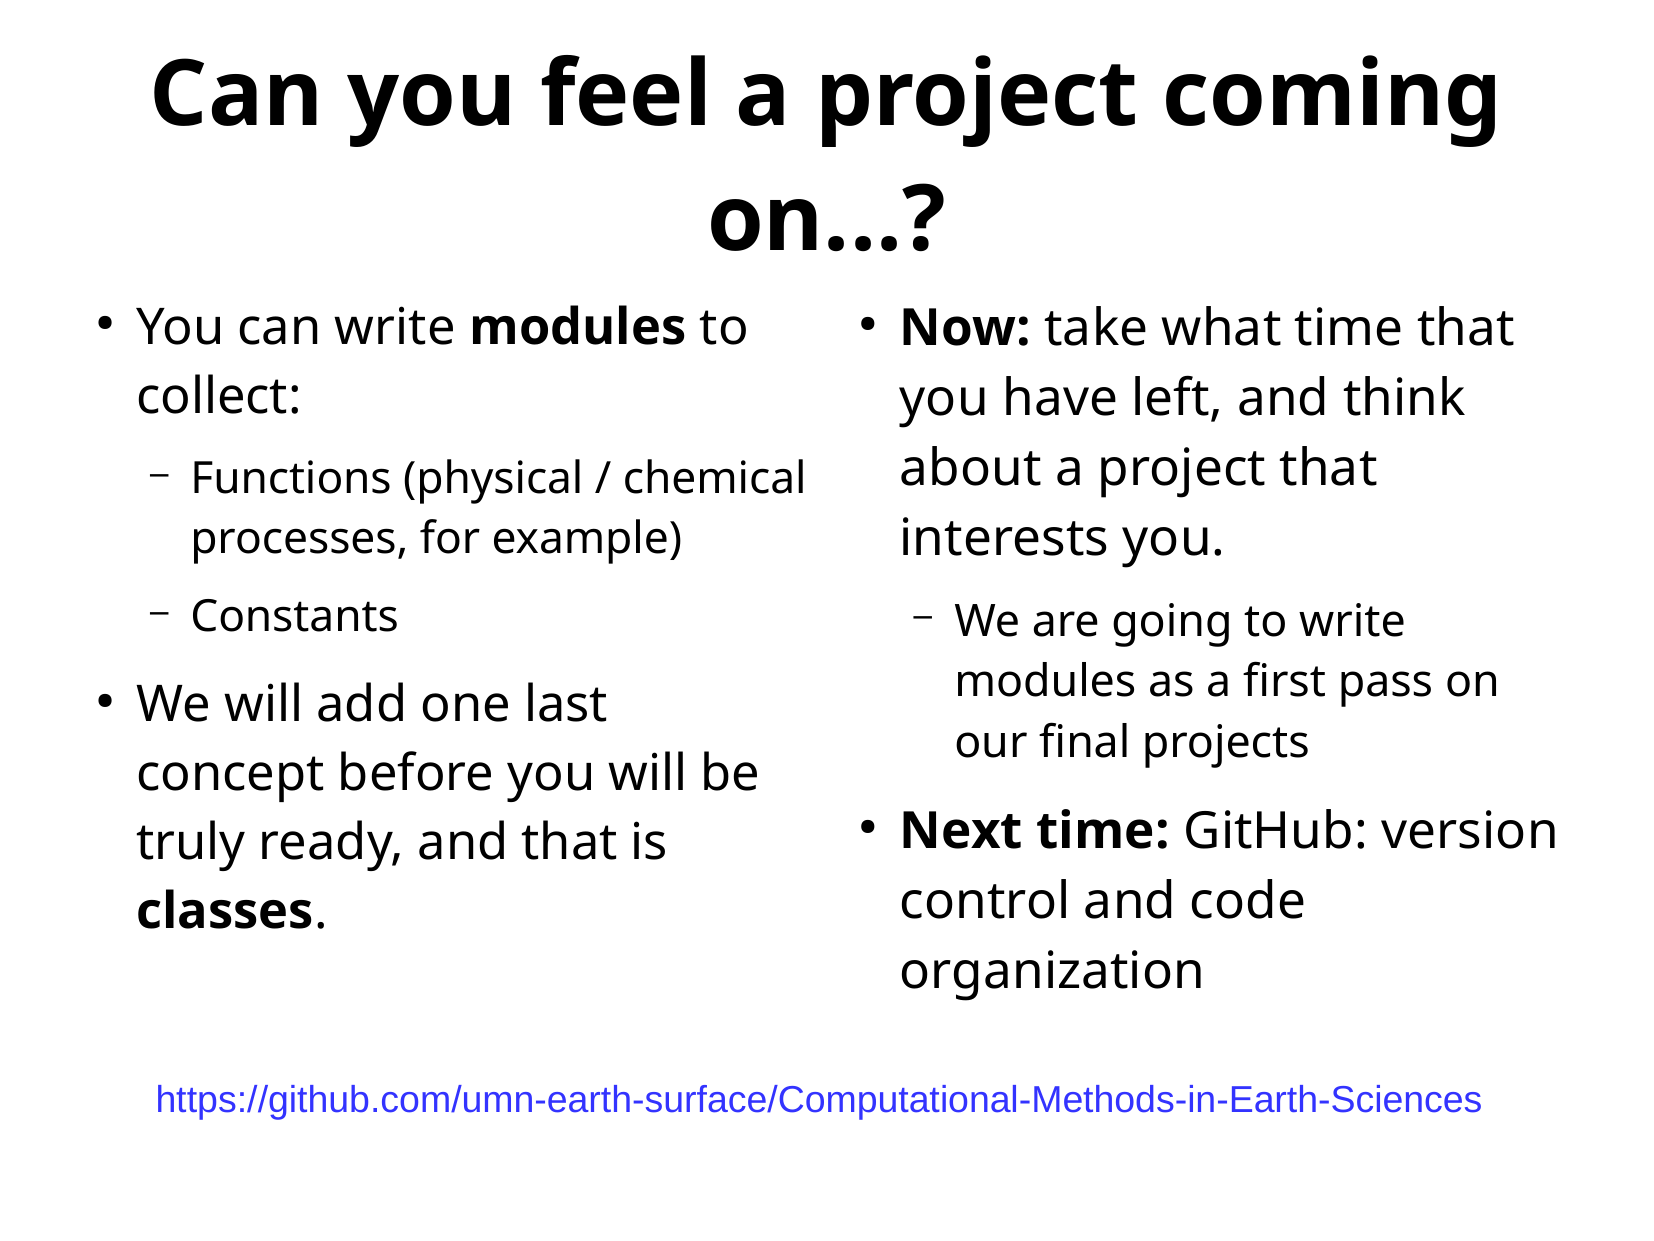

# Can you feel a project coming on...?
You can write modules to collect:
Functions (physical / chemical processes, for example)
Constants
We will add one last concept before you will be truly ready, and that is classes.
Now: take what time that you have left, and think about a project that interests you.
We are going to write modules as a first pass on our final projects
Next time: GitHub: version control and code organization
https://github.com/umn-earth-surface/Computational-Methods-in-Earth-Sciences